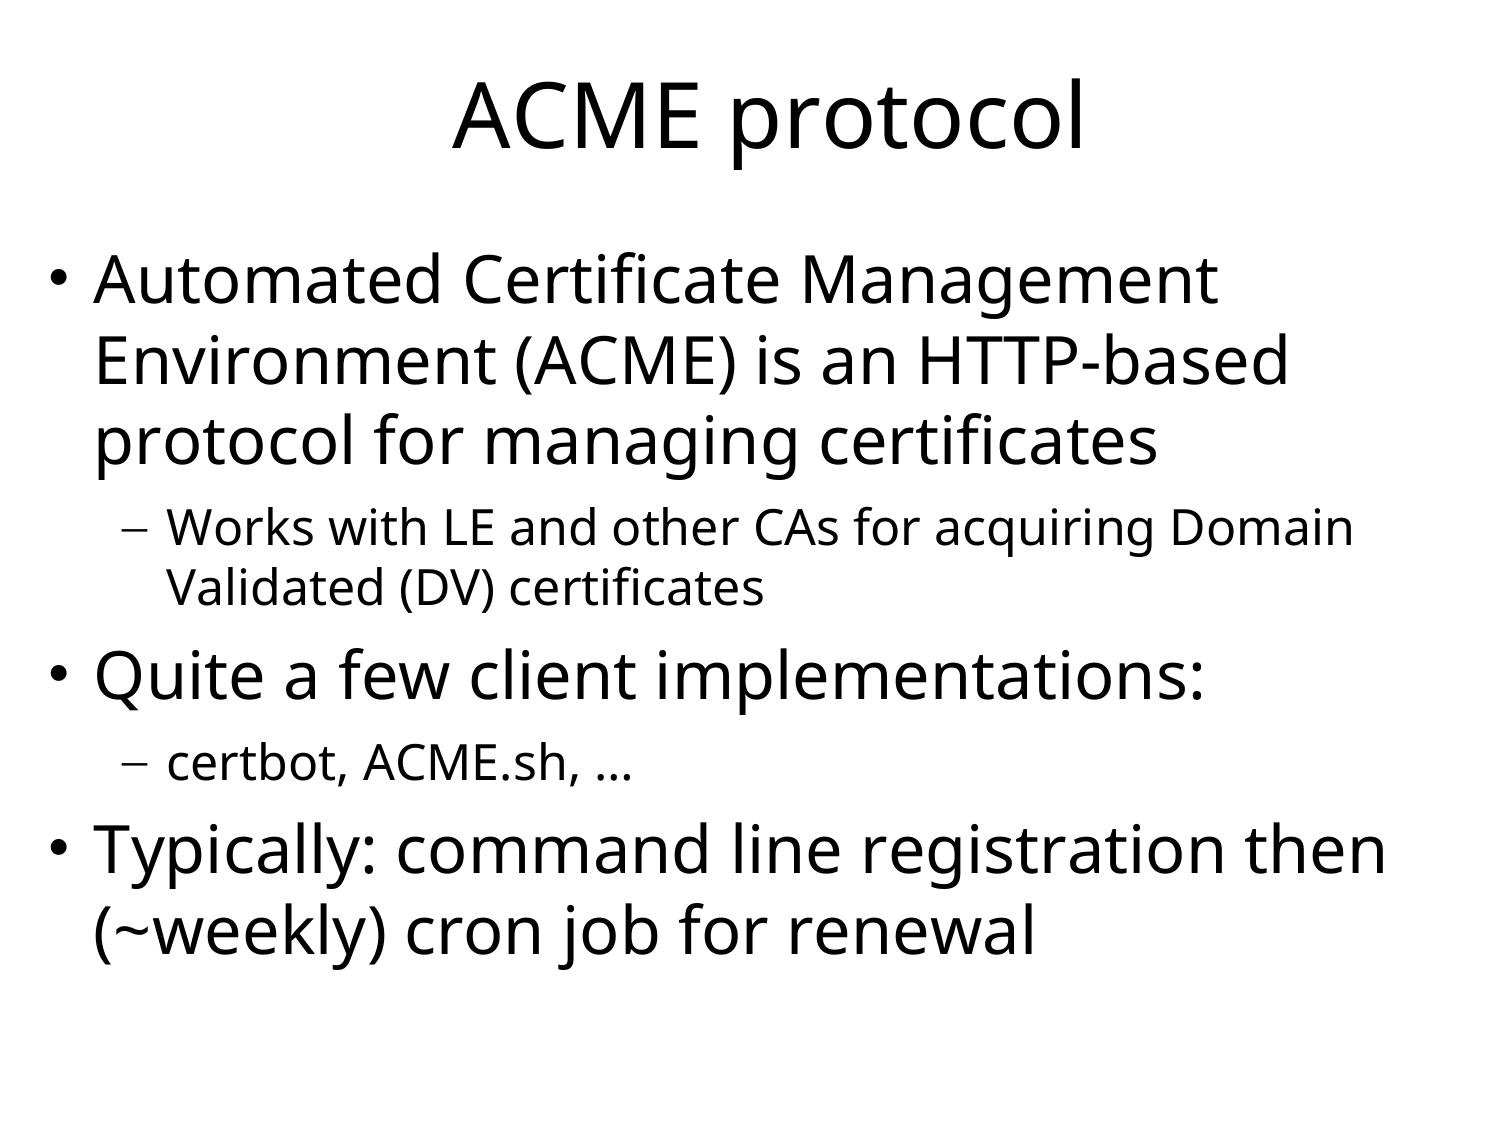

ACME protocol
Automated Certificate Management Environment (ACME) is an HTTP-based protocol for managing certificates
Works with LE and other CAs for acquiring Domain Validated (DV) certificates
Quite a few client implementations:
certbot, ACME.sh, …
Typically: command line registration then (~weekly) cron job for renewal